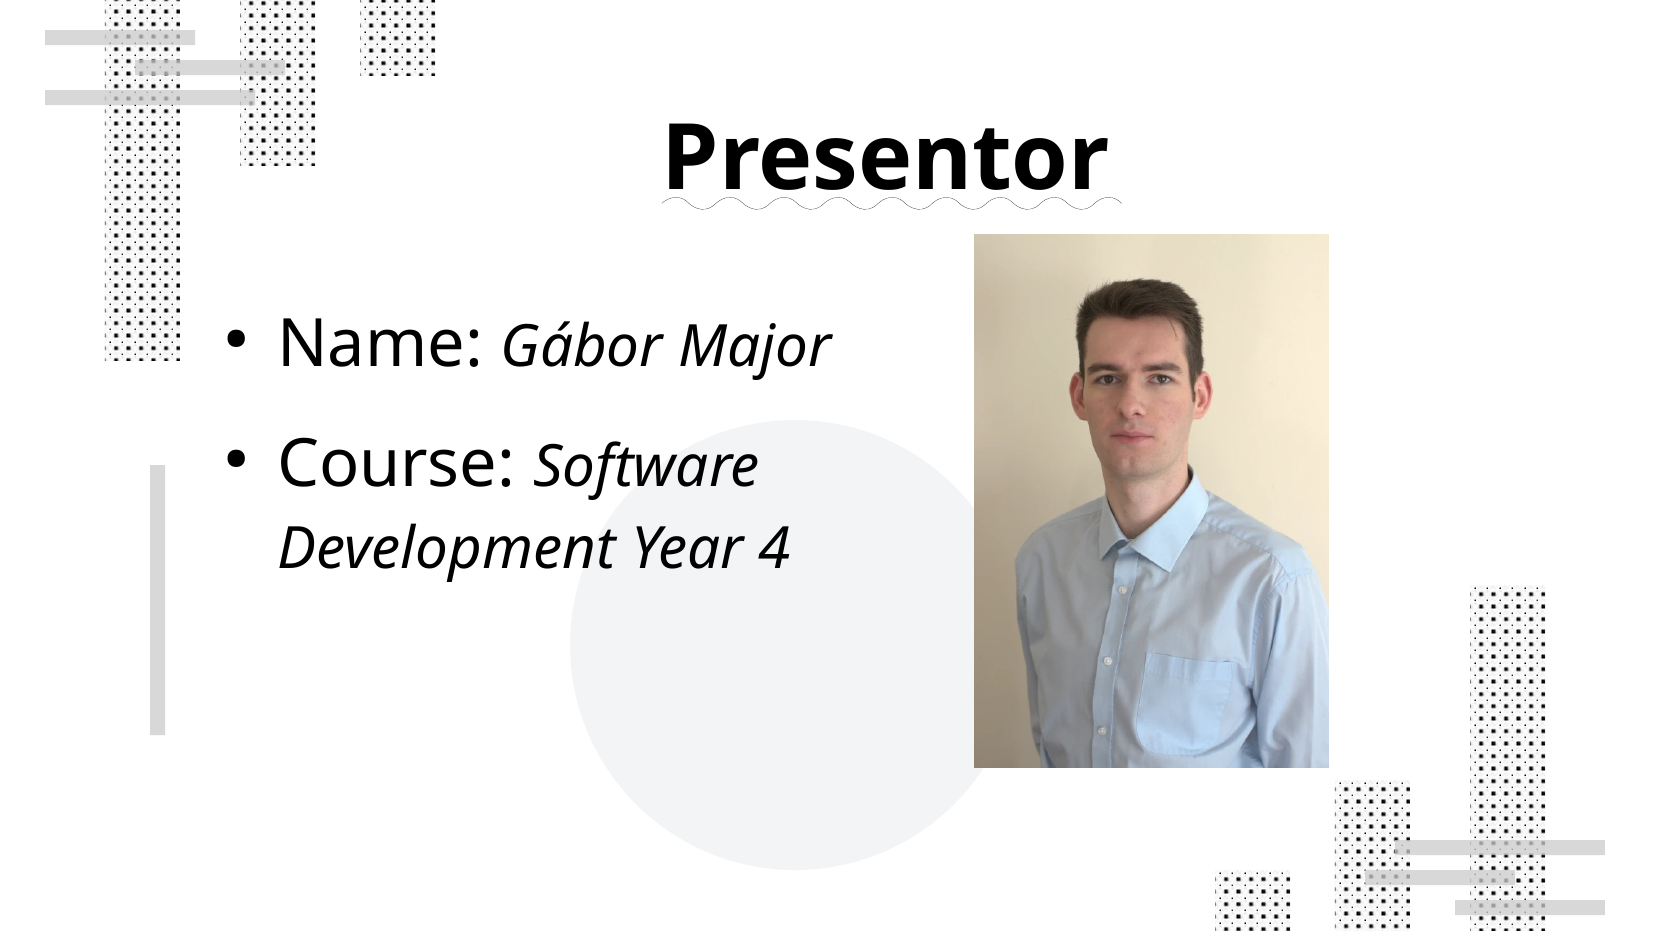

# Presentor
Name: Gábor Major
Course: Software
Development Year 4